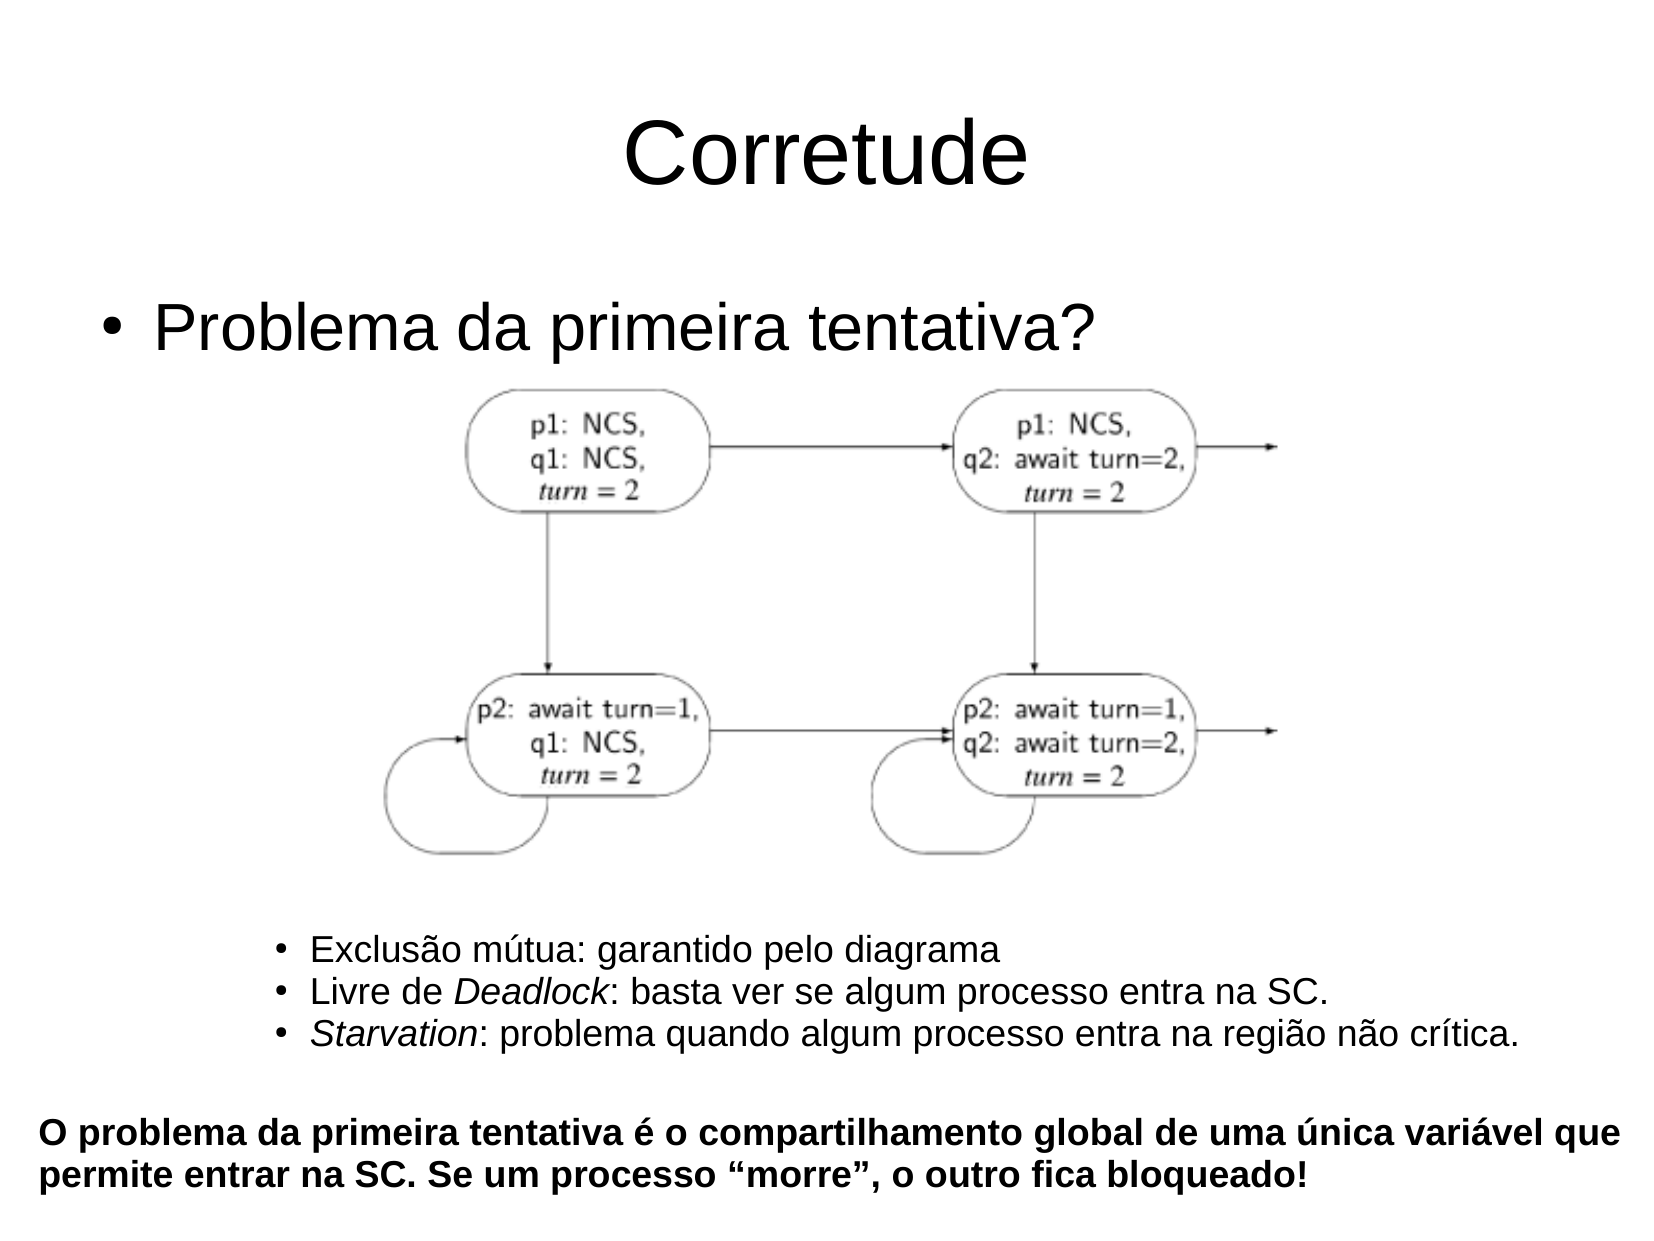

# Corretude
Problema da primeira tentativa?
Exclusão mútua: garantido pelo diagrama
Livre de Deadlock: basta ver se algum processo entra na SC.
Starvation: problema quando algum processo entra na região não crítica.
O problema da primeira tentativa é o compartilhamento global de uma única variável que
permite entrar na SC. Se um processo “morre”, o outro fica bloqueado!